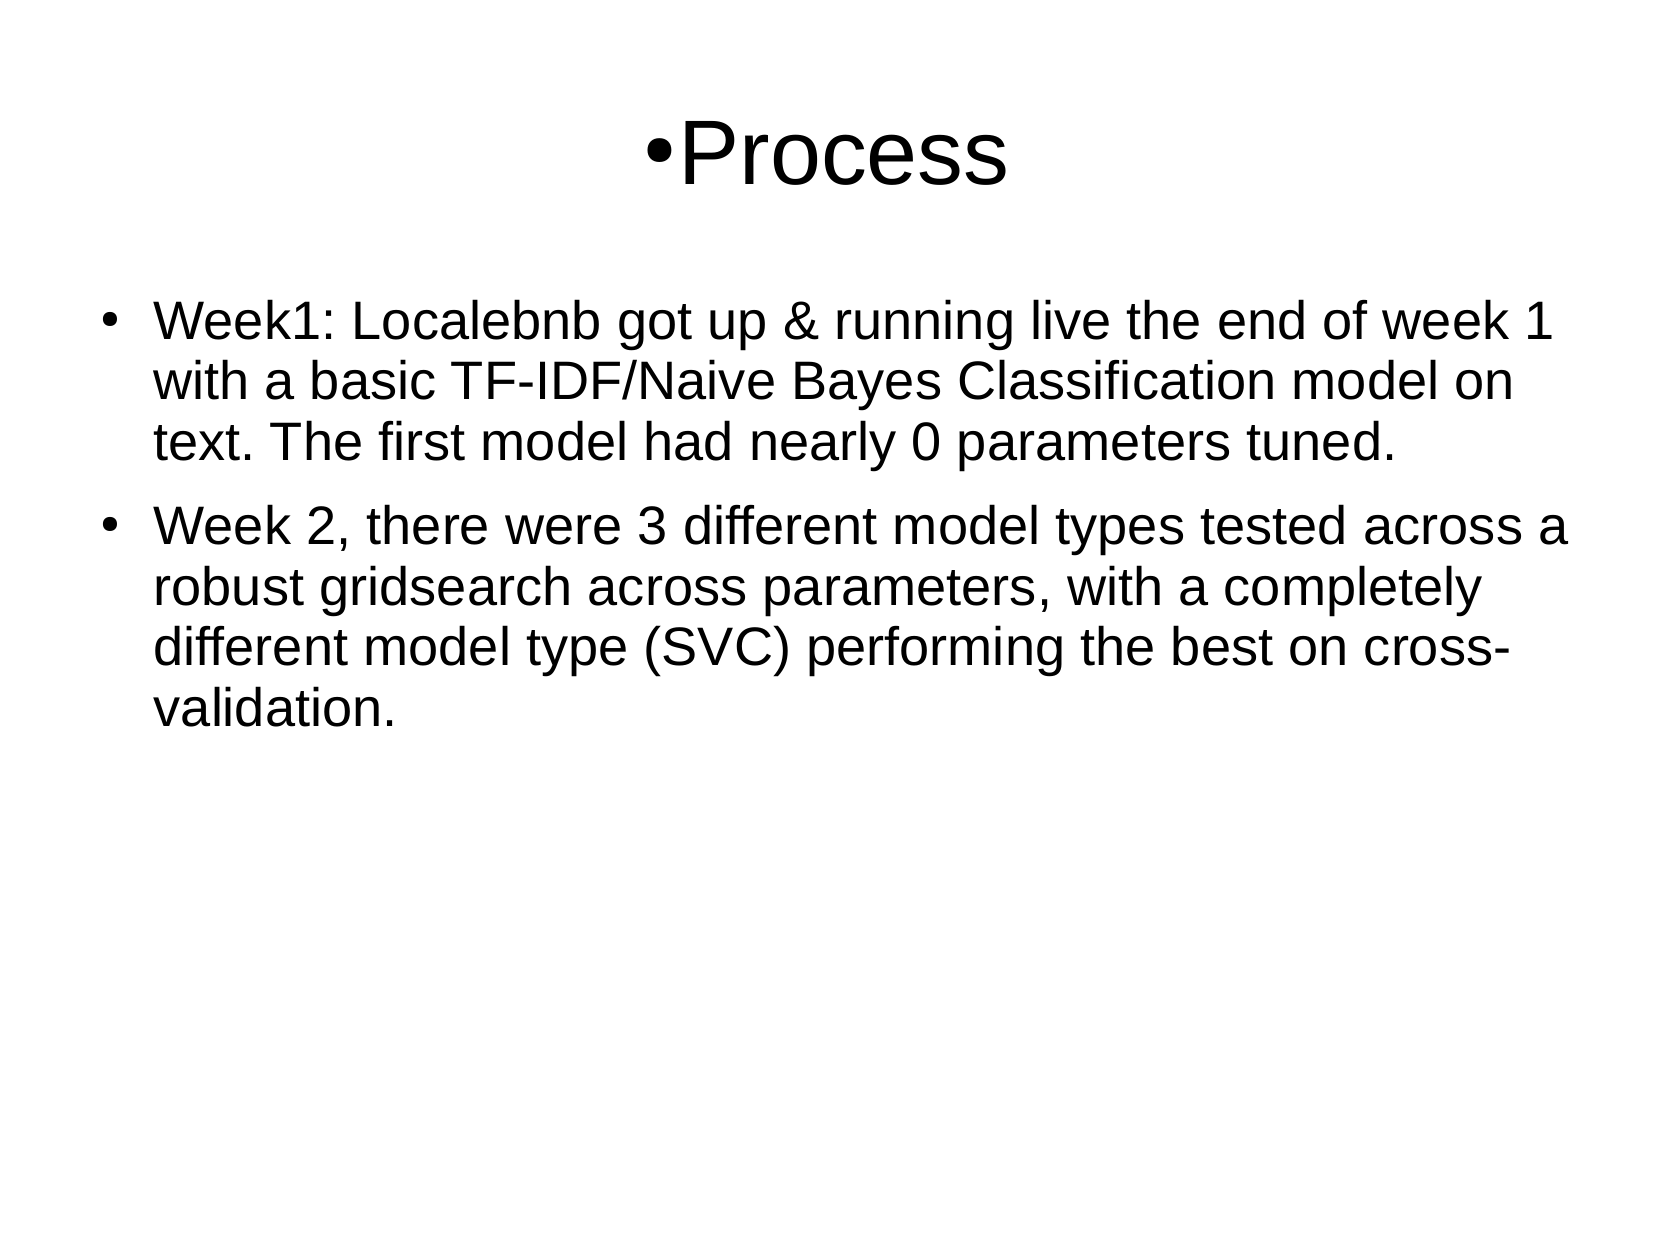

# Process
Week1: Localebnb got up & running live the end of week 1 with a basic TF-IDF/Naive Bayes Classification model on text. The first model had nearly 0 parameters tuned.
Week 2, there were 3 different model types tested across a robust gridsearch across parameters, with a completely different model type (SVC) performing the best on cross-validation.